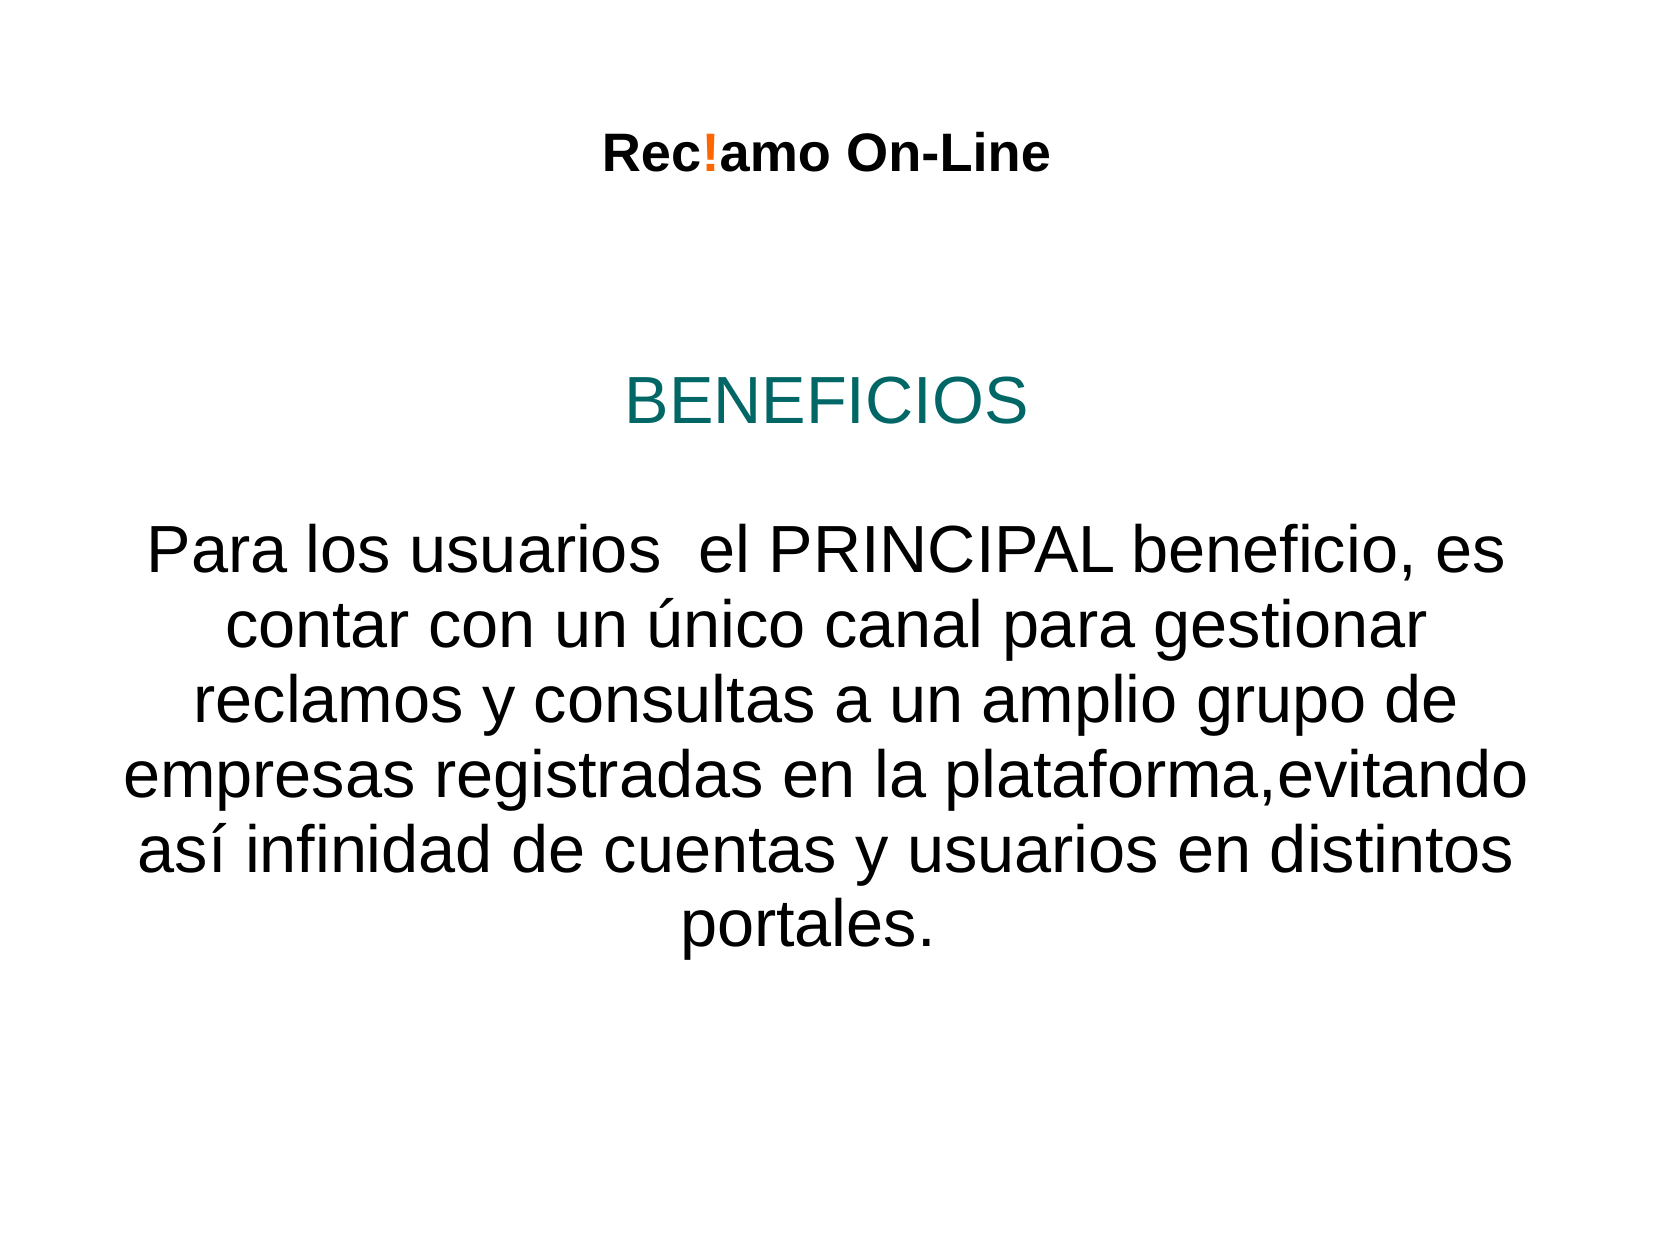

# Rec!amo On-Line
BENEFICIOS
Para los usuarios el PRINCIPAL beneficio, es contar con un único canal para gestionar reclamos y consultas a un amplio grupo de empresas registradas en la plataforma,evitando así infinidad de cuentas y usuarios en distintos portales.